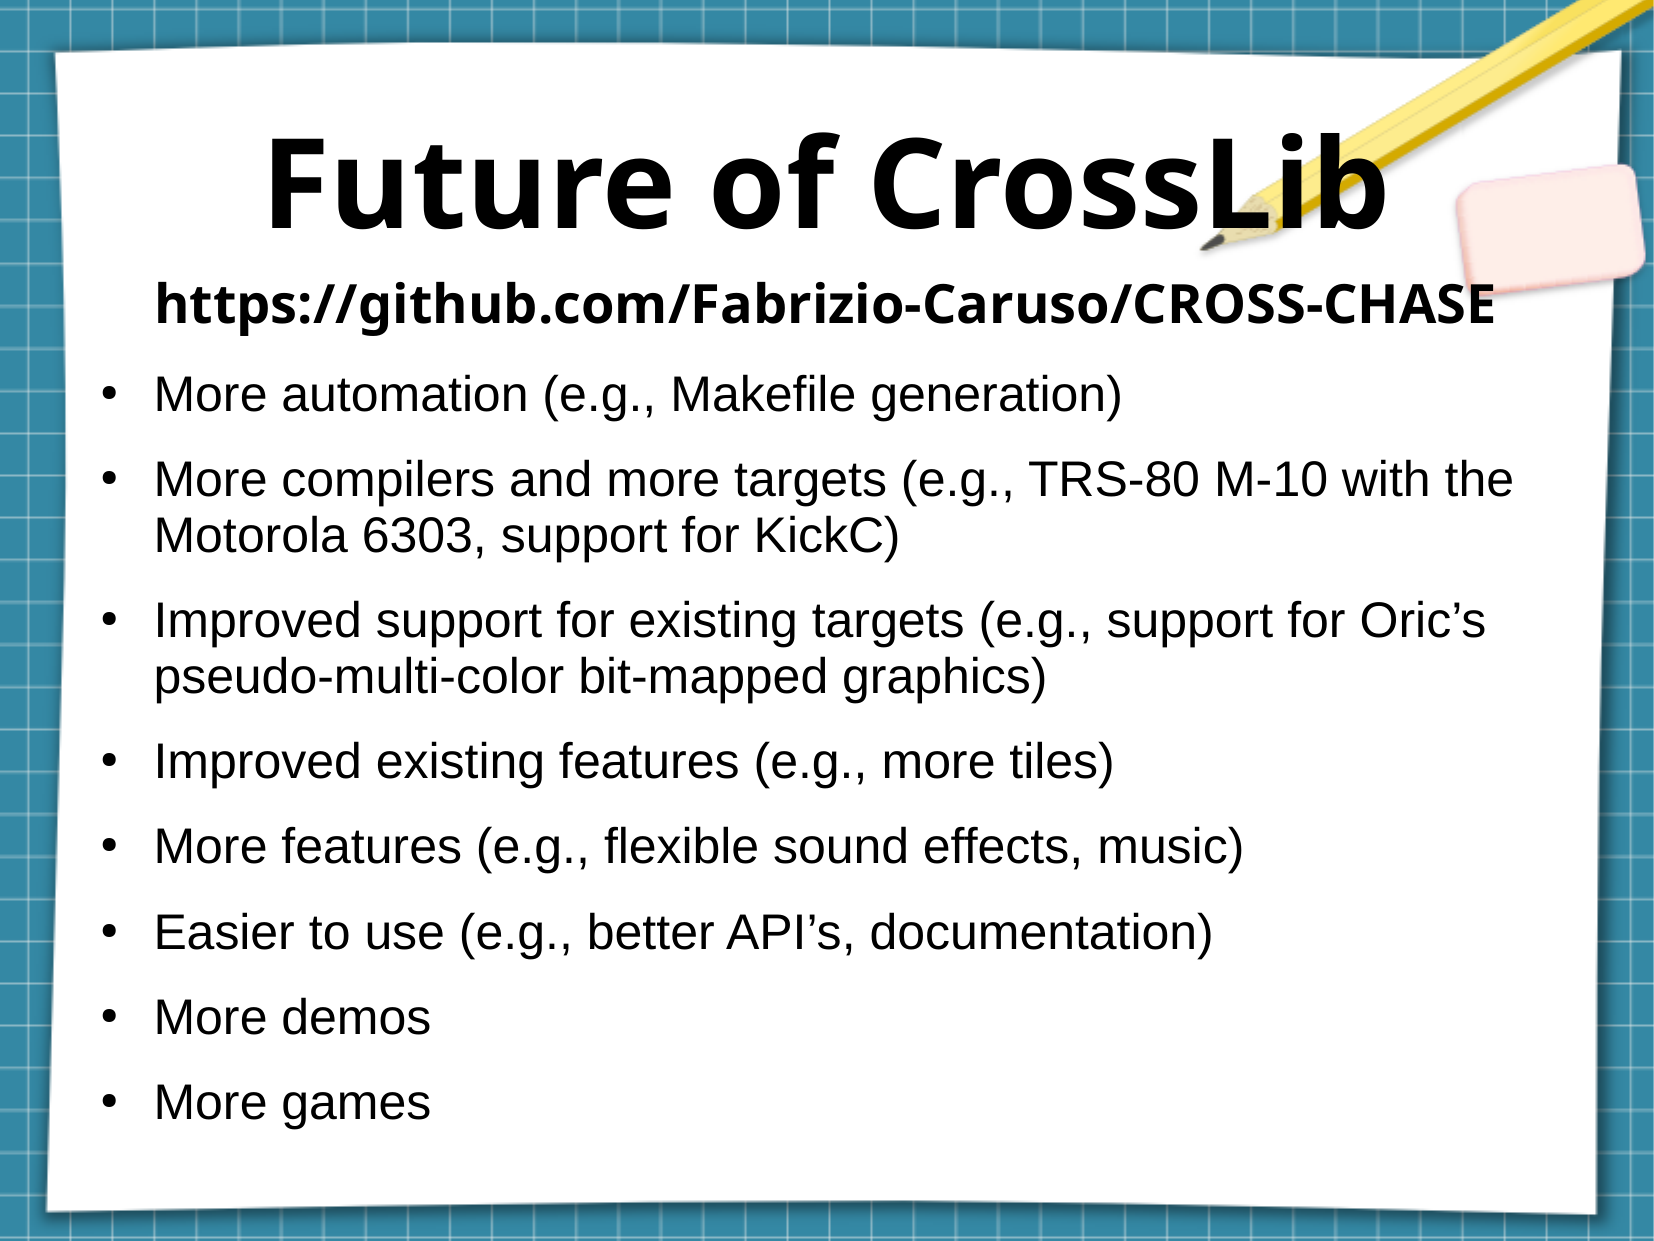

# Future of CrossLib https://github.com/Fabrizio-Caruso/CROSS-CHASE
More automation (e.g., Makefile generation)
More compilers and more targets (e.g., TRS-80 M-10 with the Motorola 6303, support for KickC)
Improved support for existing targets (e.g., support for Oric’s pseudo-multi-color bit-mapped graphics)
Improved existing features (e.g., more tiles)
More features (e.g., flexible sound effects, music)
Easier to use (e.g., better API’s, documentation)
More demos
More games